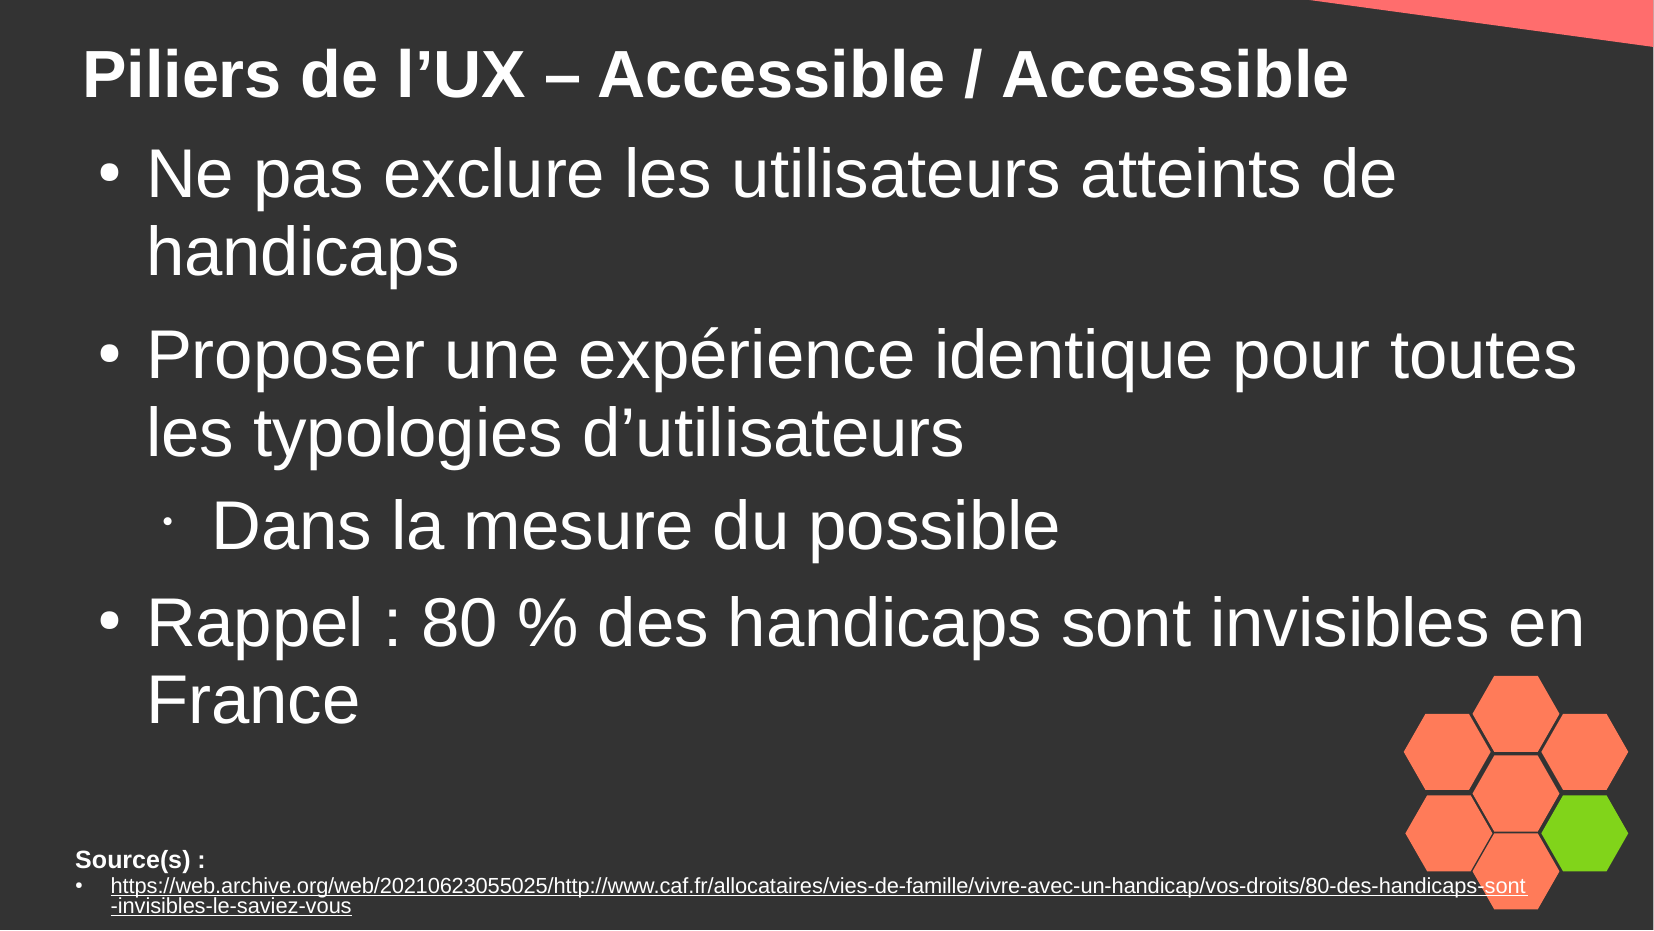

# Piliers de l’UX – Accessible / Accessible
Ne pas exclure les utilisateurs atteints de handicaps
Proposer une expérience identique pour toutes les typologies d’utilisateurs
Dans la mesure du possible
Rappel : 80 % des handicaps sont invisibles en France
Source(s) :
https://web.archive.org/web/20210623055025/http://www.caf.fr/allocataires/vies-de-famille/vivre-avec-un-handicap/vos-droits/80-des-handicaps-sont-invisibles-le-saviez-vous